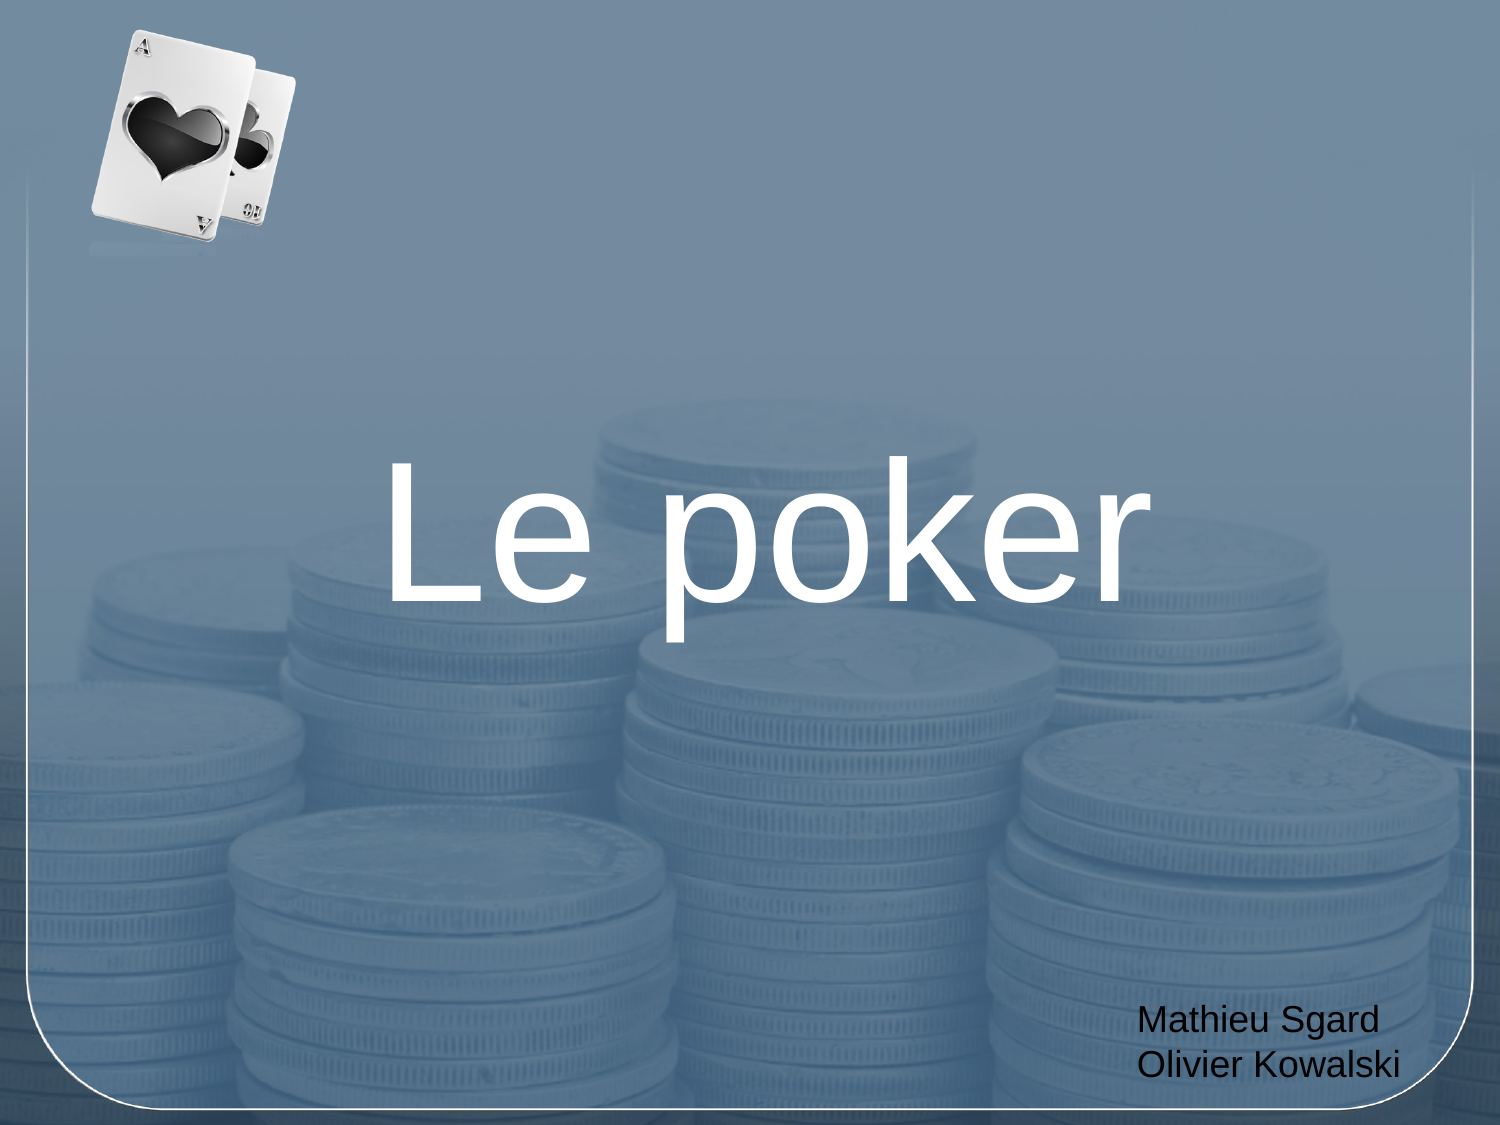

# Le poker
Mathieu Sgard
Olivier Kowalski